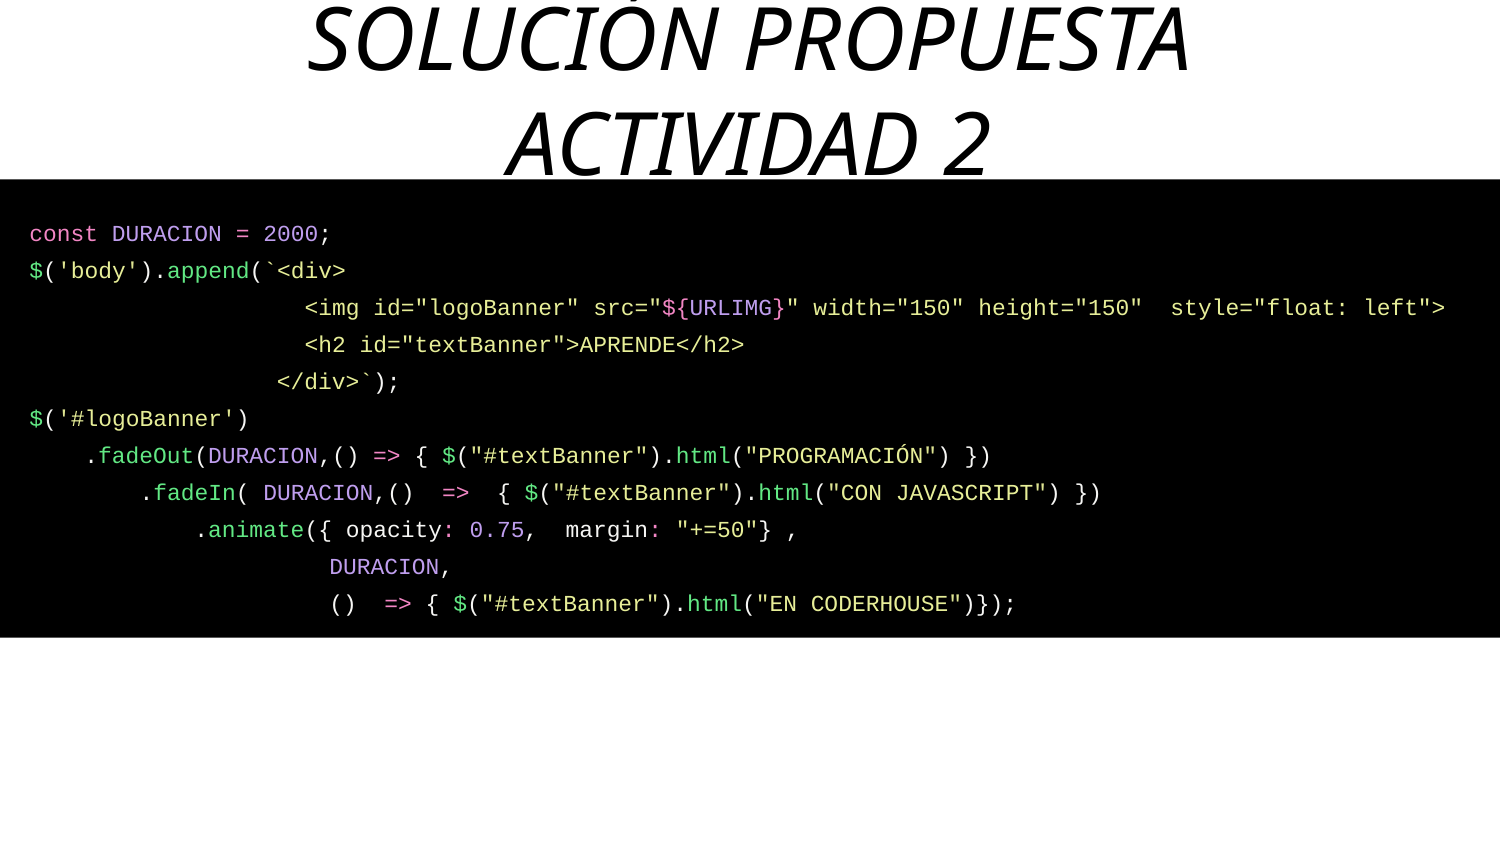

SOLUCIÓN PROPUESTA ACTIVIDAD 2
const DURACION = 2000;
$('body').append(`<div>
 <img id="logoBanner" src="${URLIMG}" width="150" height="150" style="float: left">
 <h2 id="textBanner">APRENDE</h2>
 </div>`);
$('#logoBanner')
 .fadeOut(DURACION,() => { $("#textBanner").html("PROGRAMACIÓN") })
 .fadeIn( DURACION,() => { $("#textBanner").html("CON JAVASCRIPT") })
 .animate({ opacity: 0.75, margin: "+=50"} ,
DURACION,
() => { $("#textBanner").html("EN CODERHOUSE")});